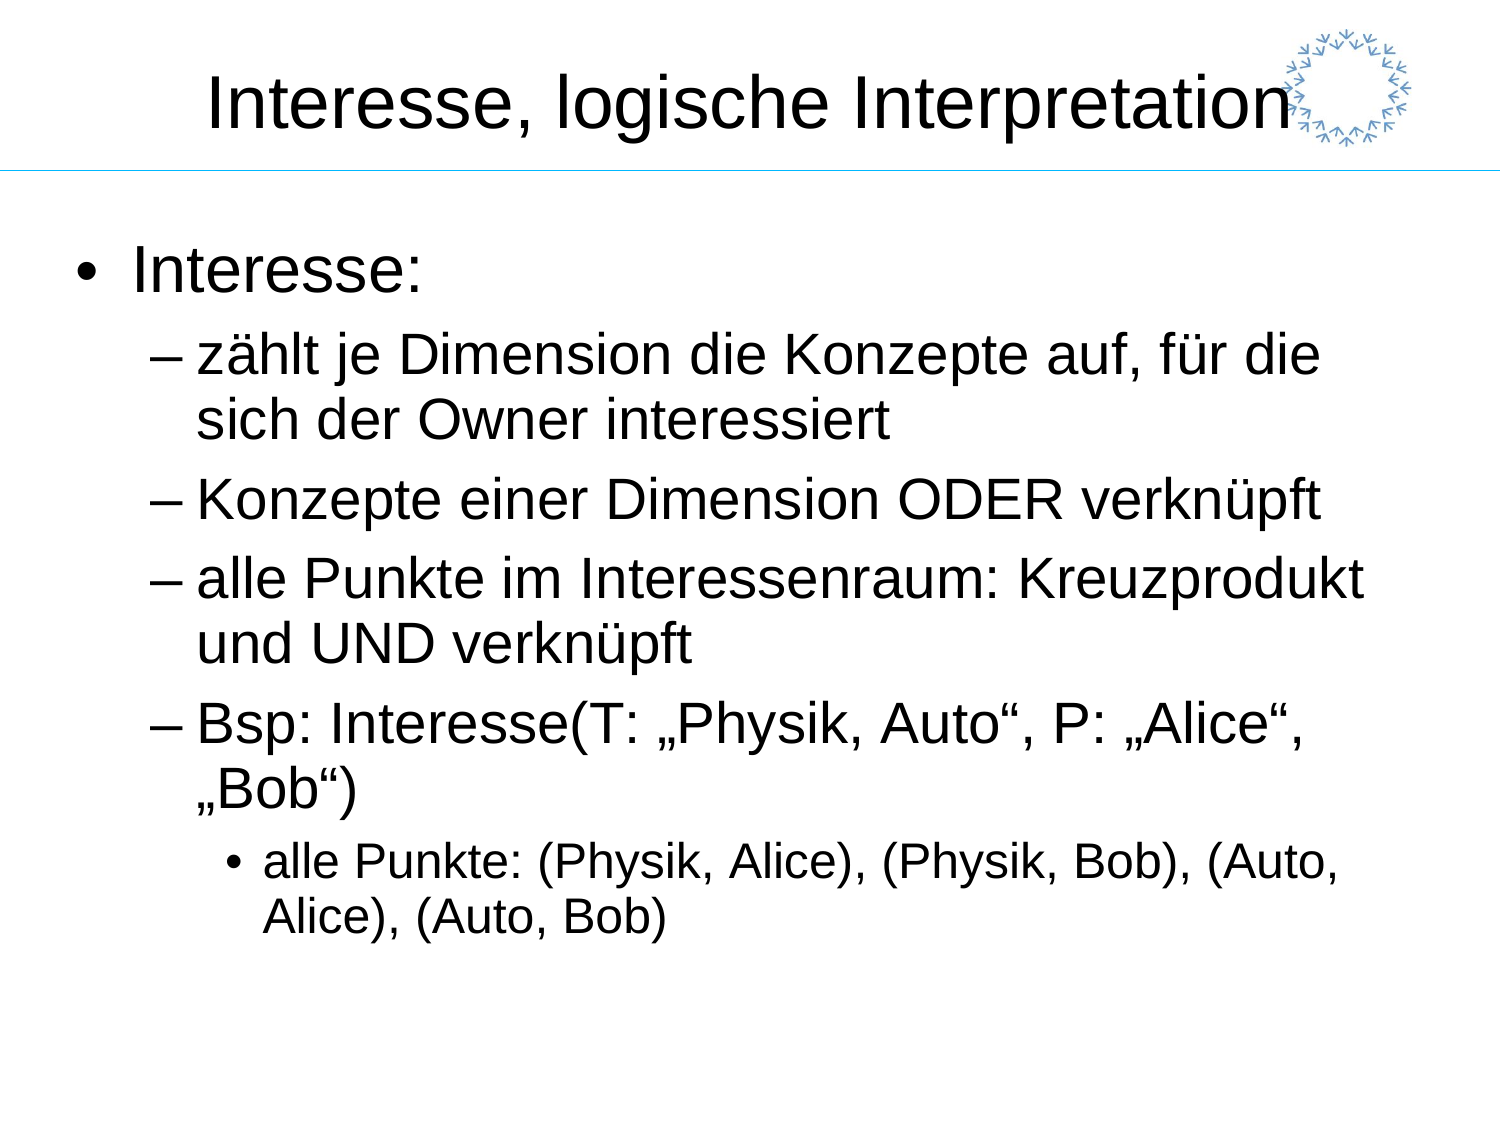

# Interesse, logische Interpretation
Interesse:
zählt je Dimension die Konzepte auf, für die sich der Owner interessiert
Konzepte einer Dimension ODER verknüpft
alle Punkte im Interessenraum: Kreuzprodukt und UND verknüpft
Bsp: Interesse(T: „Physik, Auto“, P: „Alice“, „Bob“)
alle Punkte: (Physik, Alice), (Physik, Bob), (Auto, Alice), (Auto, Bob)